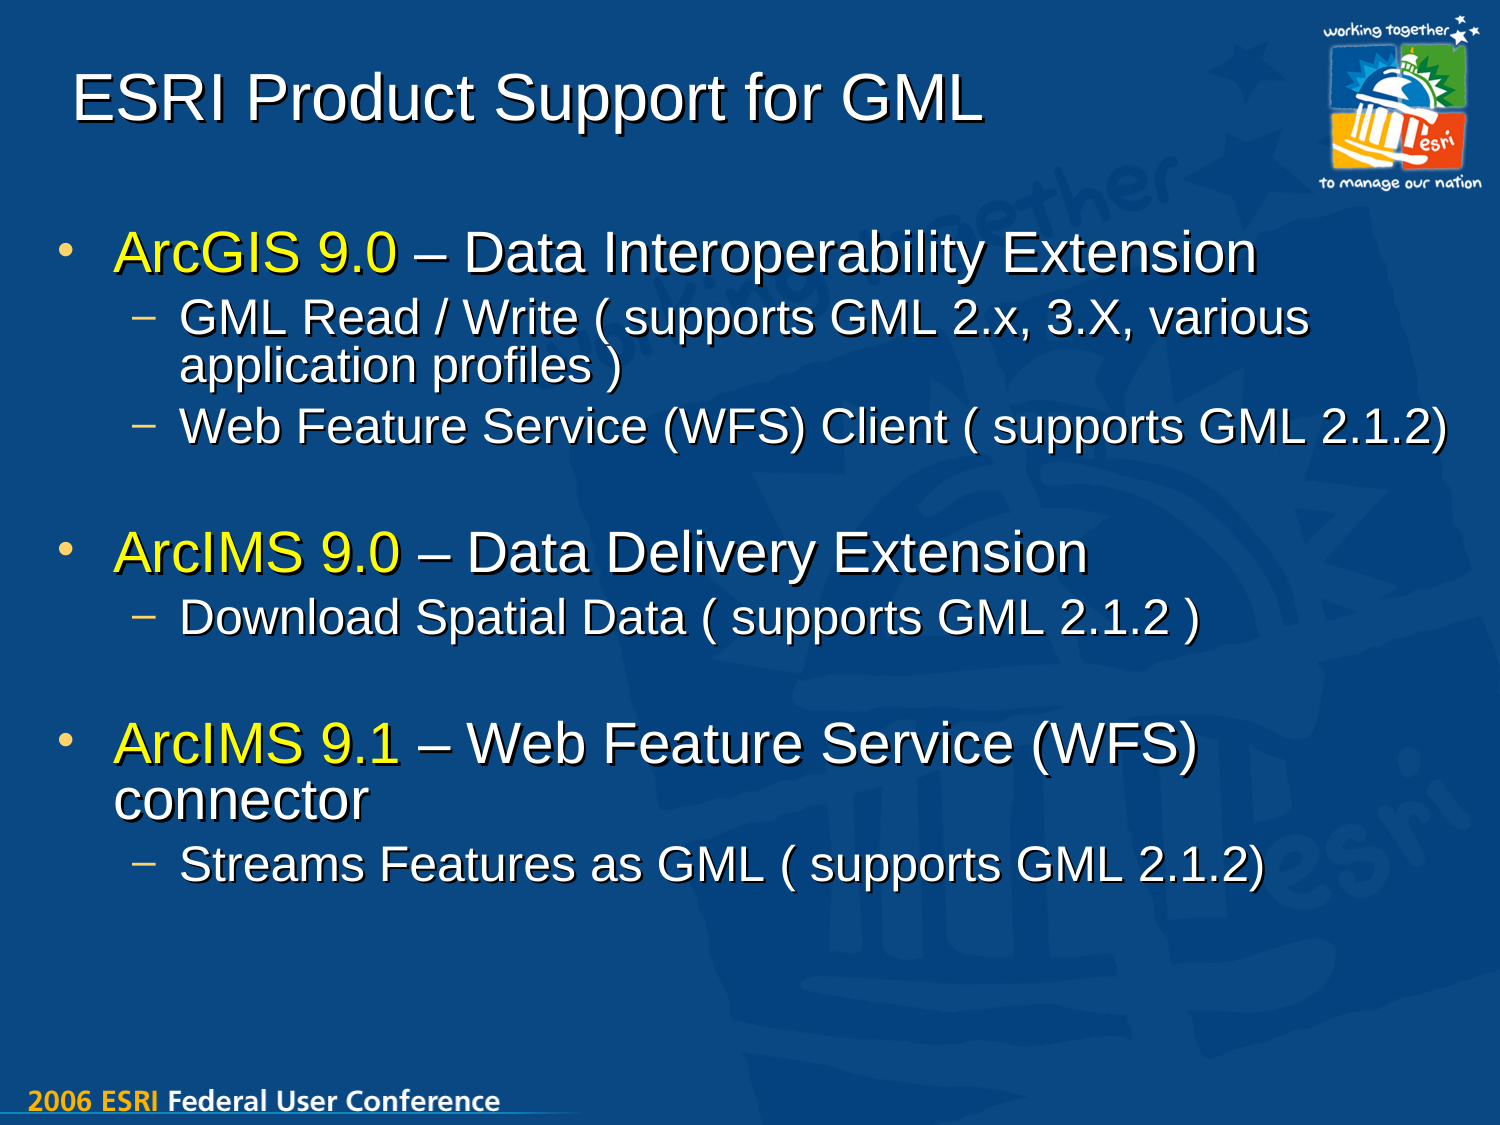

# ESRI Product Support for GML
ArcGIS 9.0 – Data Interoperability Extension
GML Read / Write ( supports GML 2.x, 3.X, various application profiles )
Web Feature Service (WFS) Client ( supports GML 2.1.2)
ArcIMS 9.0 – Data Delivery Extension
Download Spatial Data ( supports GML 2.1.2 )
ArcIMS 9.1 – Web Feature Service (WFS) connector
Streams Features as GML ( supports GML 2.1.2)